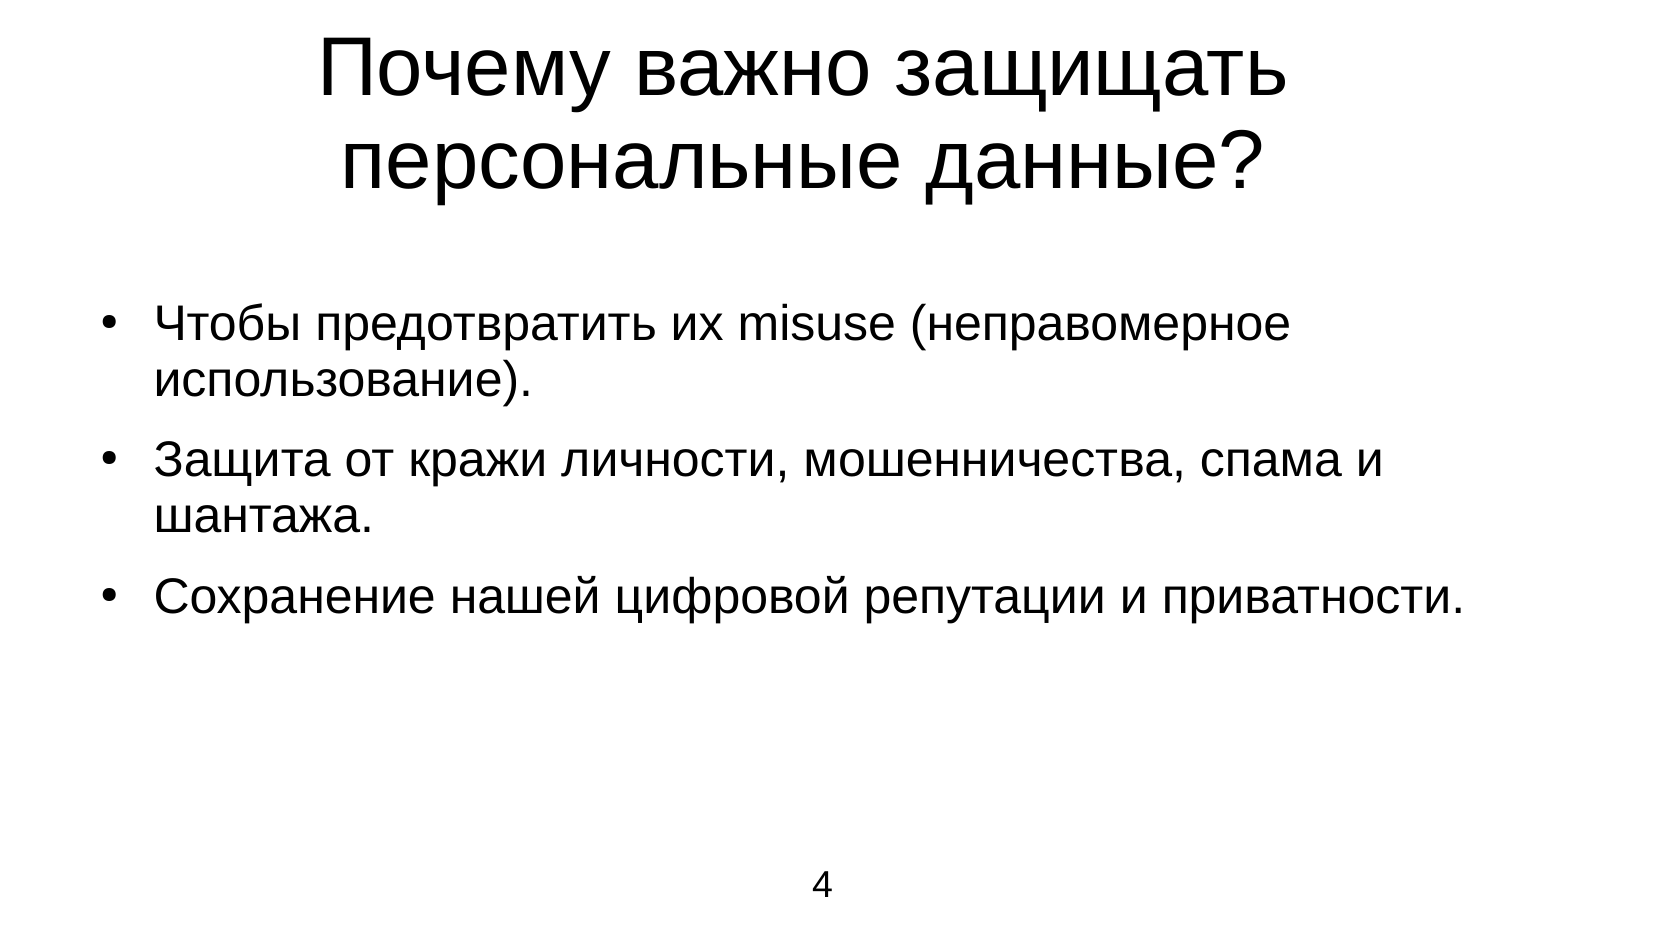

# Почему важно защищать персональные данные?
Чтобы предотвратить их misuse (неправомерное использование).
Защита от кражи личности, мошенничества, спама и шантажа.
Сохранение нашей цифровой репутации и приватности.
4